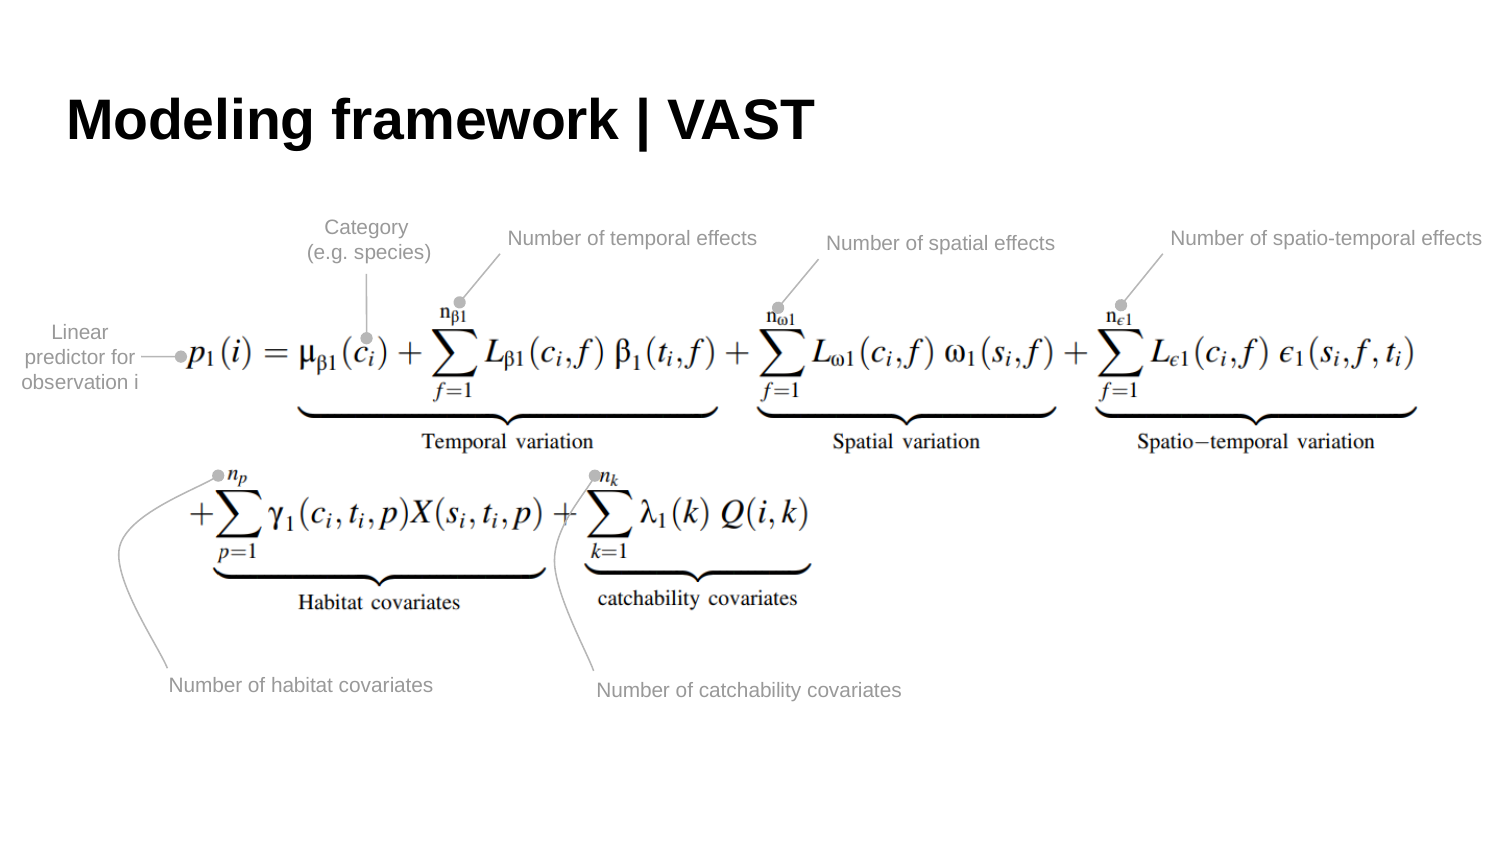

# Modeling framework | VAST
Category
 (e.g. species)
Number of temporal effects
Number of spatio-temporal effects
Number of spatial effects
Linear predictor for observation i
Number of habitat covariates
Number of catchability covariates